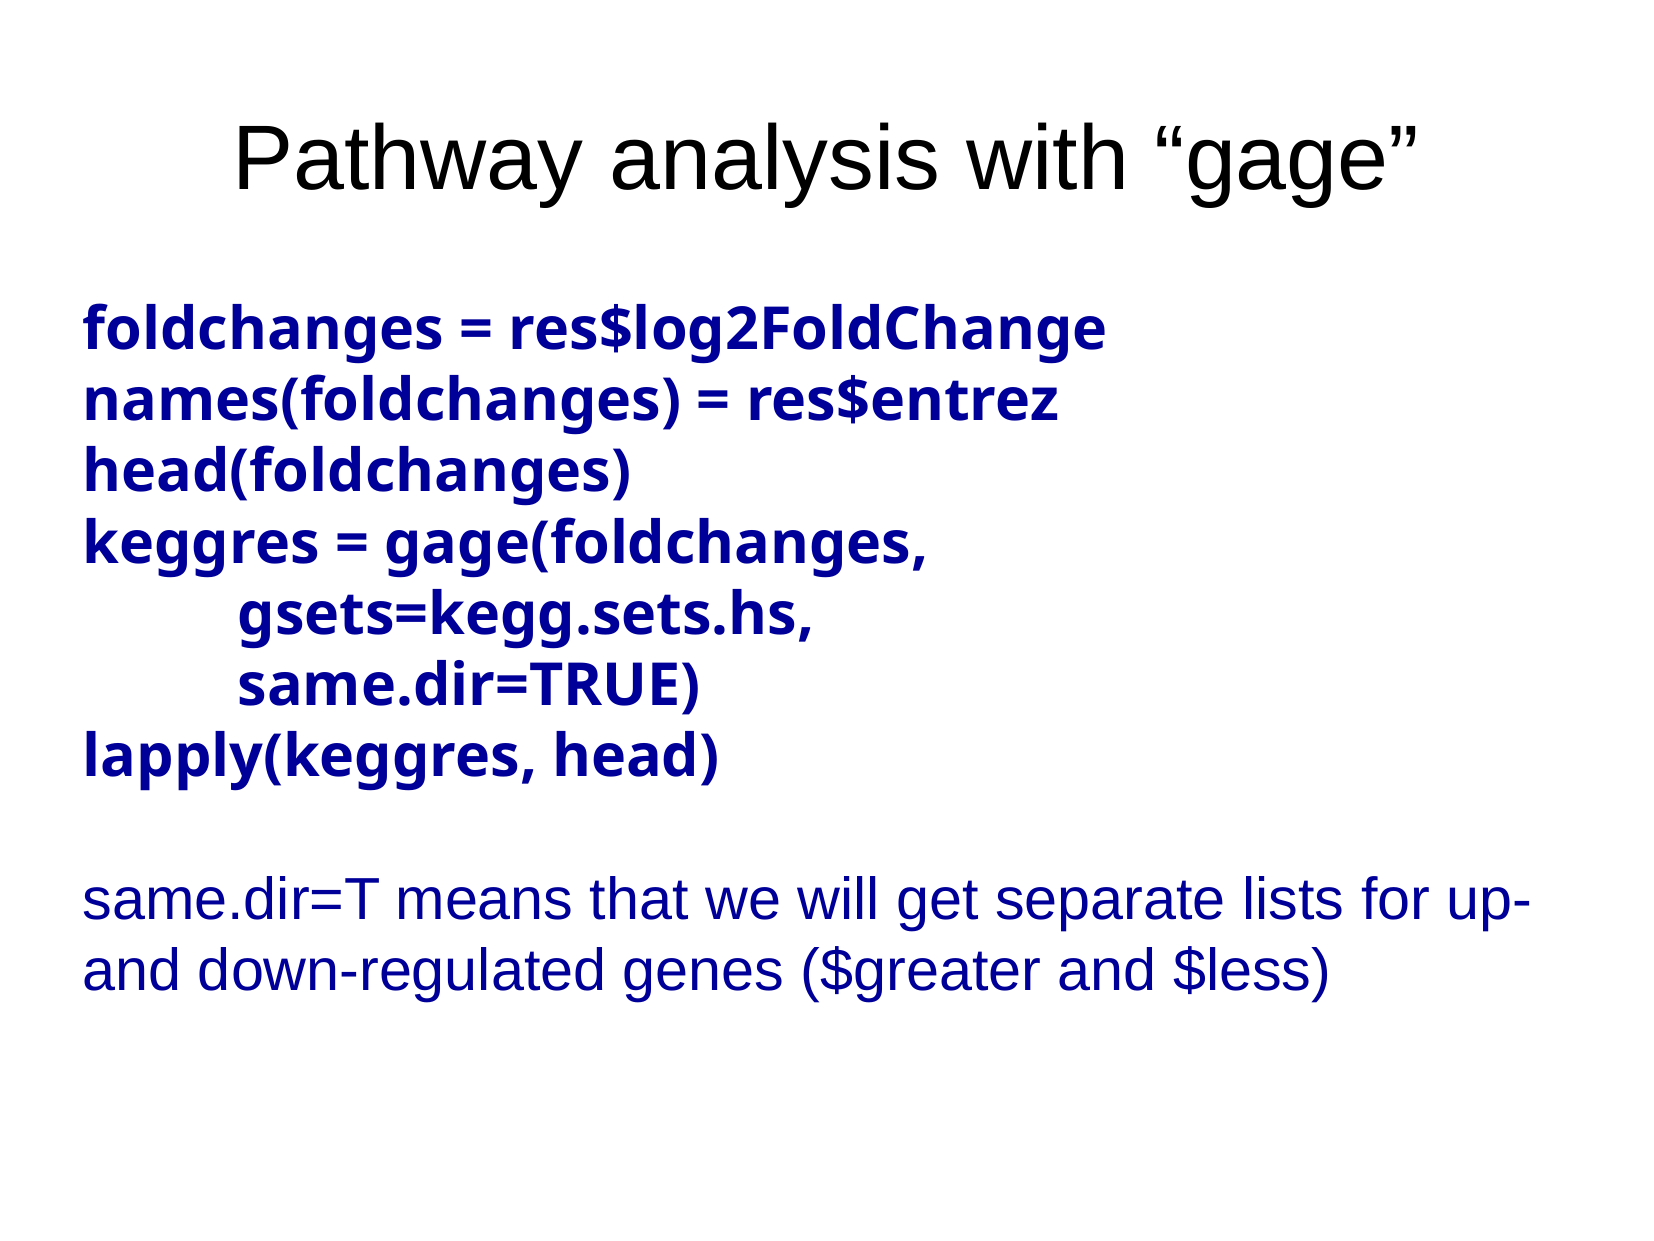

Pathway analysis with “gage”
foldchanges = res$log2FoldChange
names(foldchanges) = res$entrez
head(foldchanges)
keggres = gage(foldchanges,
 gsets=kegg.sets.hs,
 same.dir=TRUE)
lapply(keggres, head)
same.dir=T means that we will get separate lists for up- and down-regulated genes ($greater and $less)